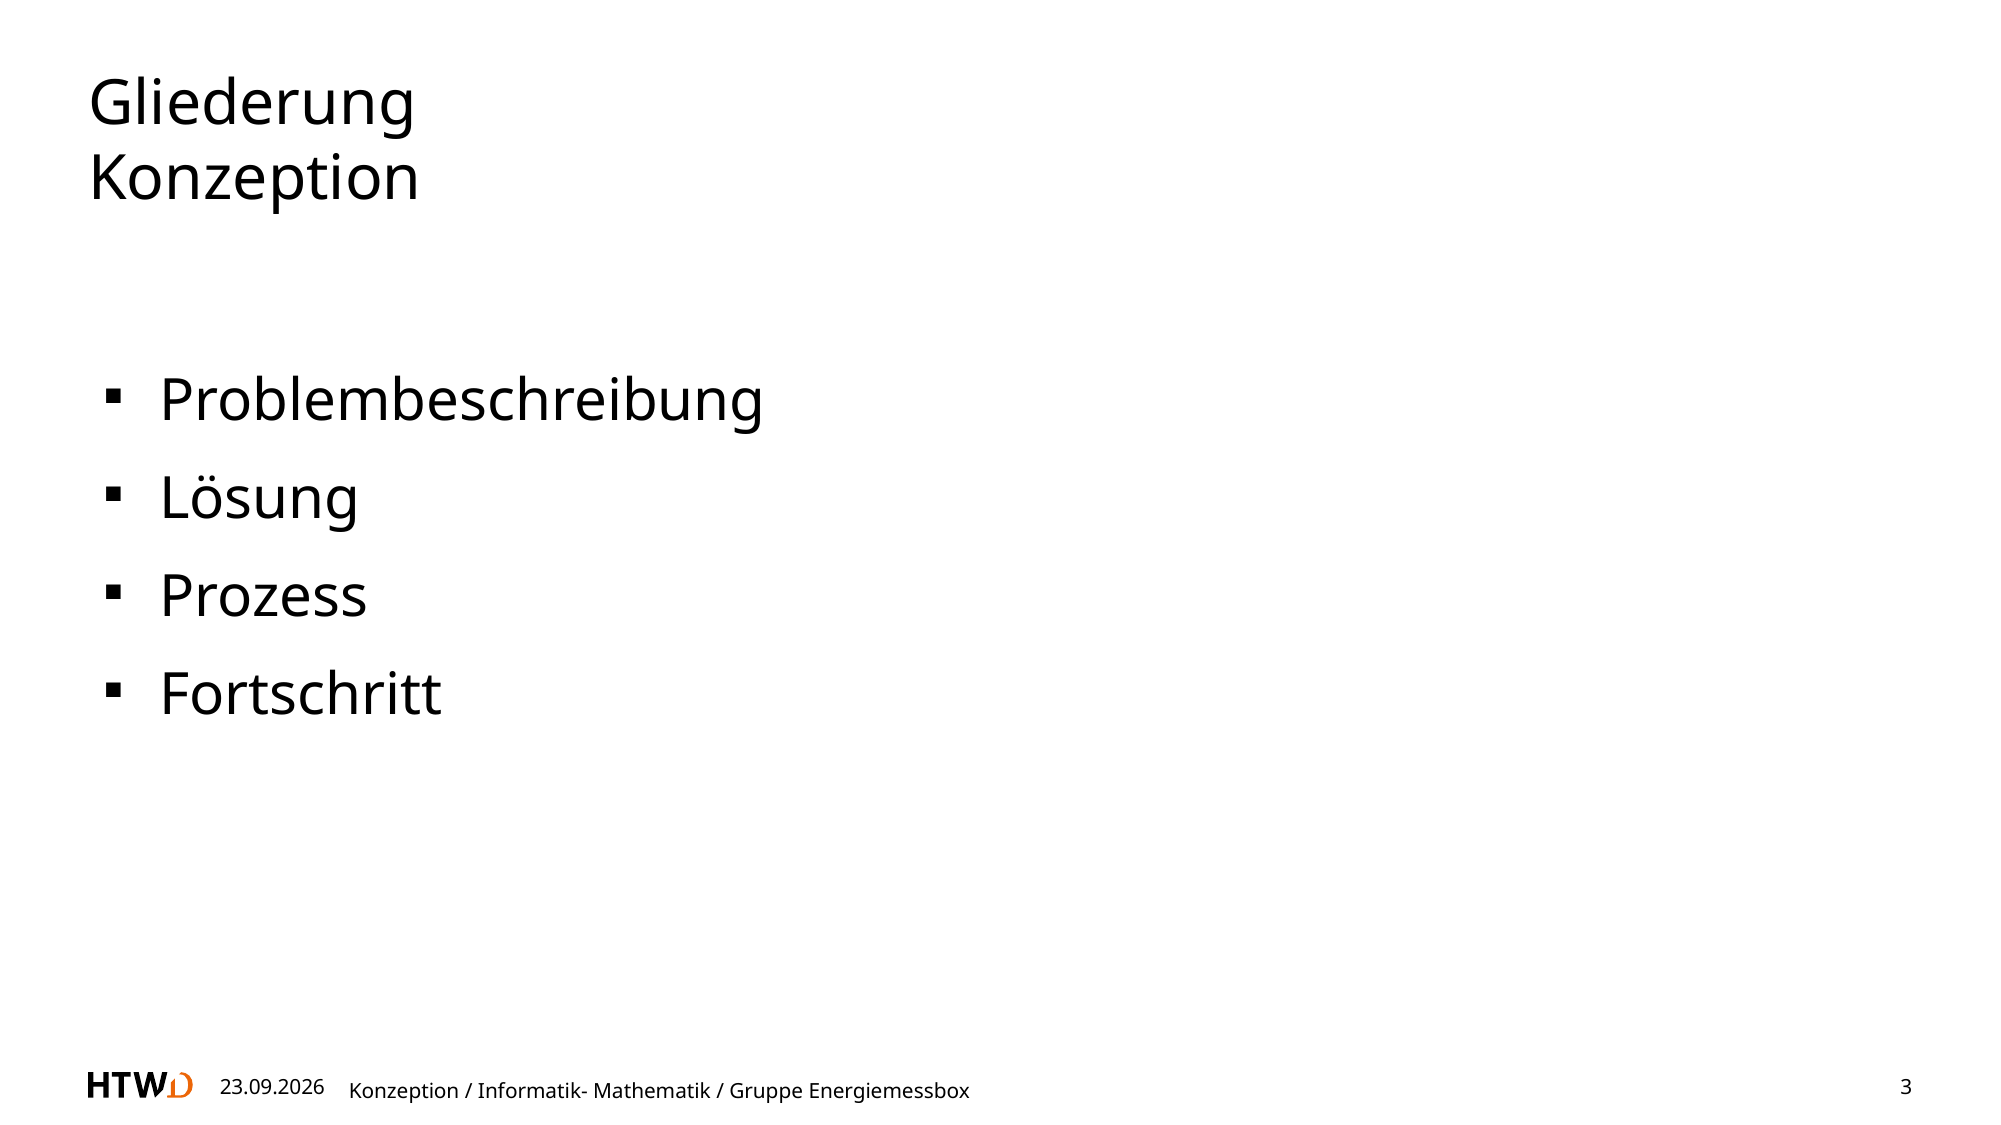

# Gliederung Konzeption
Problembeschreibung
Lösung
Prozess
Fortschritt
3
Konzeption / Informatik- Mathematik / Gruppe Energiemessbox